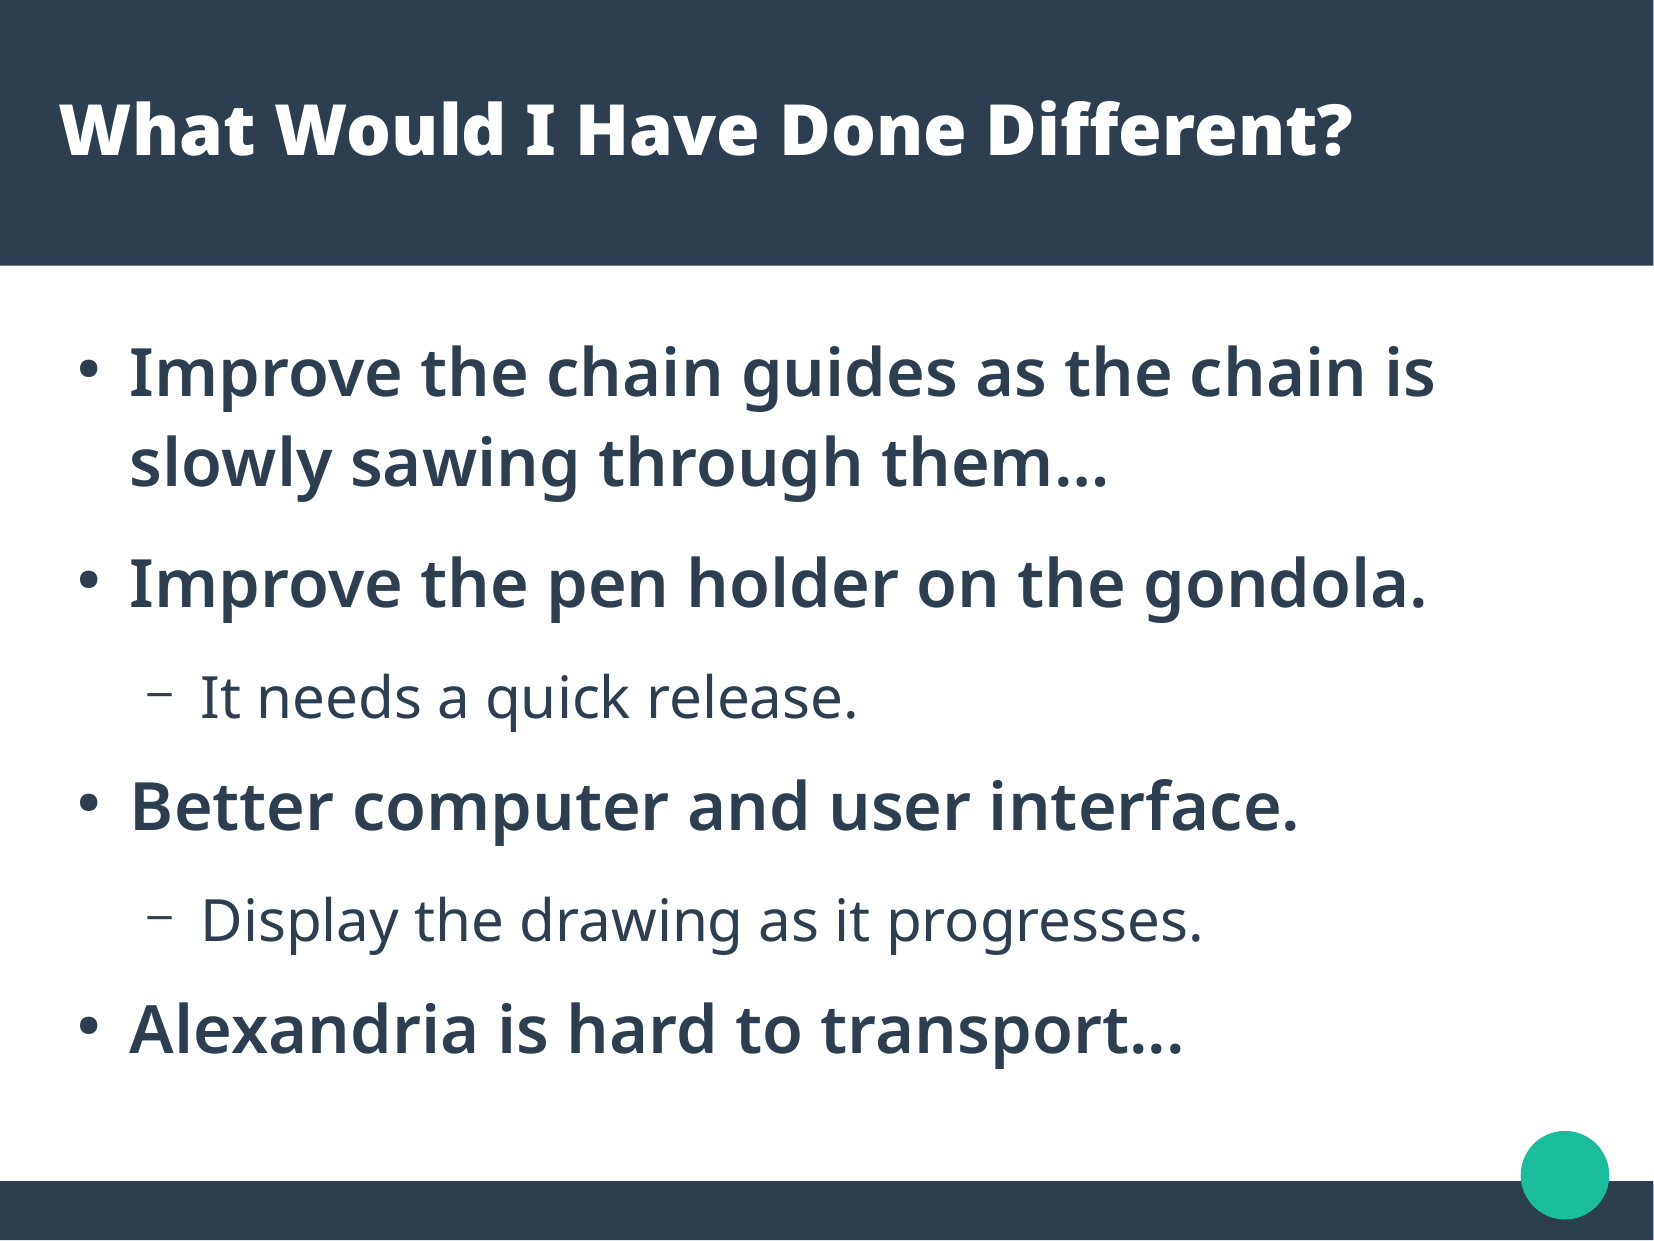

# What Would I Have Done Different?
Improve the chain guides as the chain is slowly sawing through them…
Improve the pen holder on the gondola.
It needs a quick release.
Better computer and user interface.
Display the drawing as it progresses.
Alexandria is hard to transport...